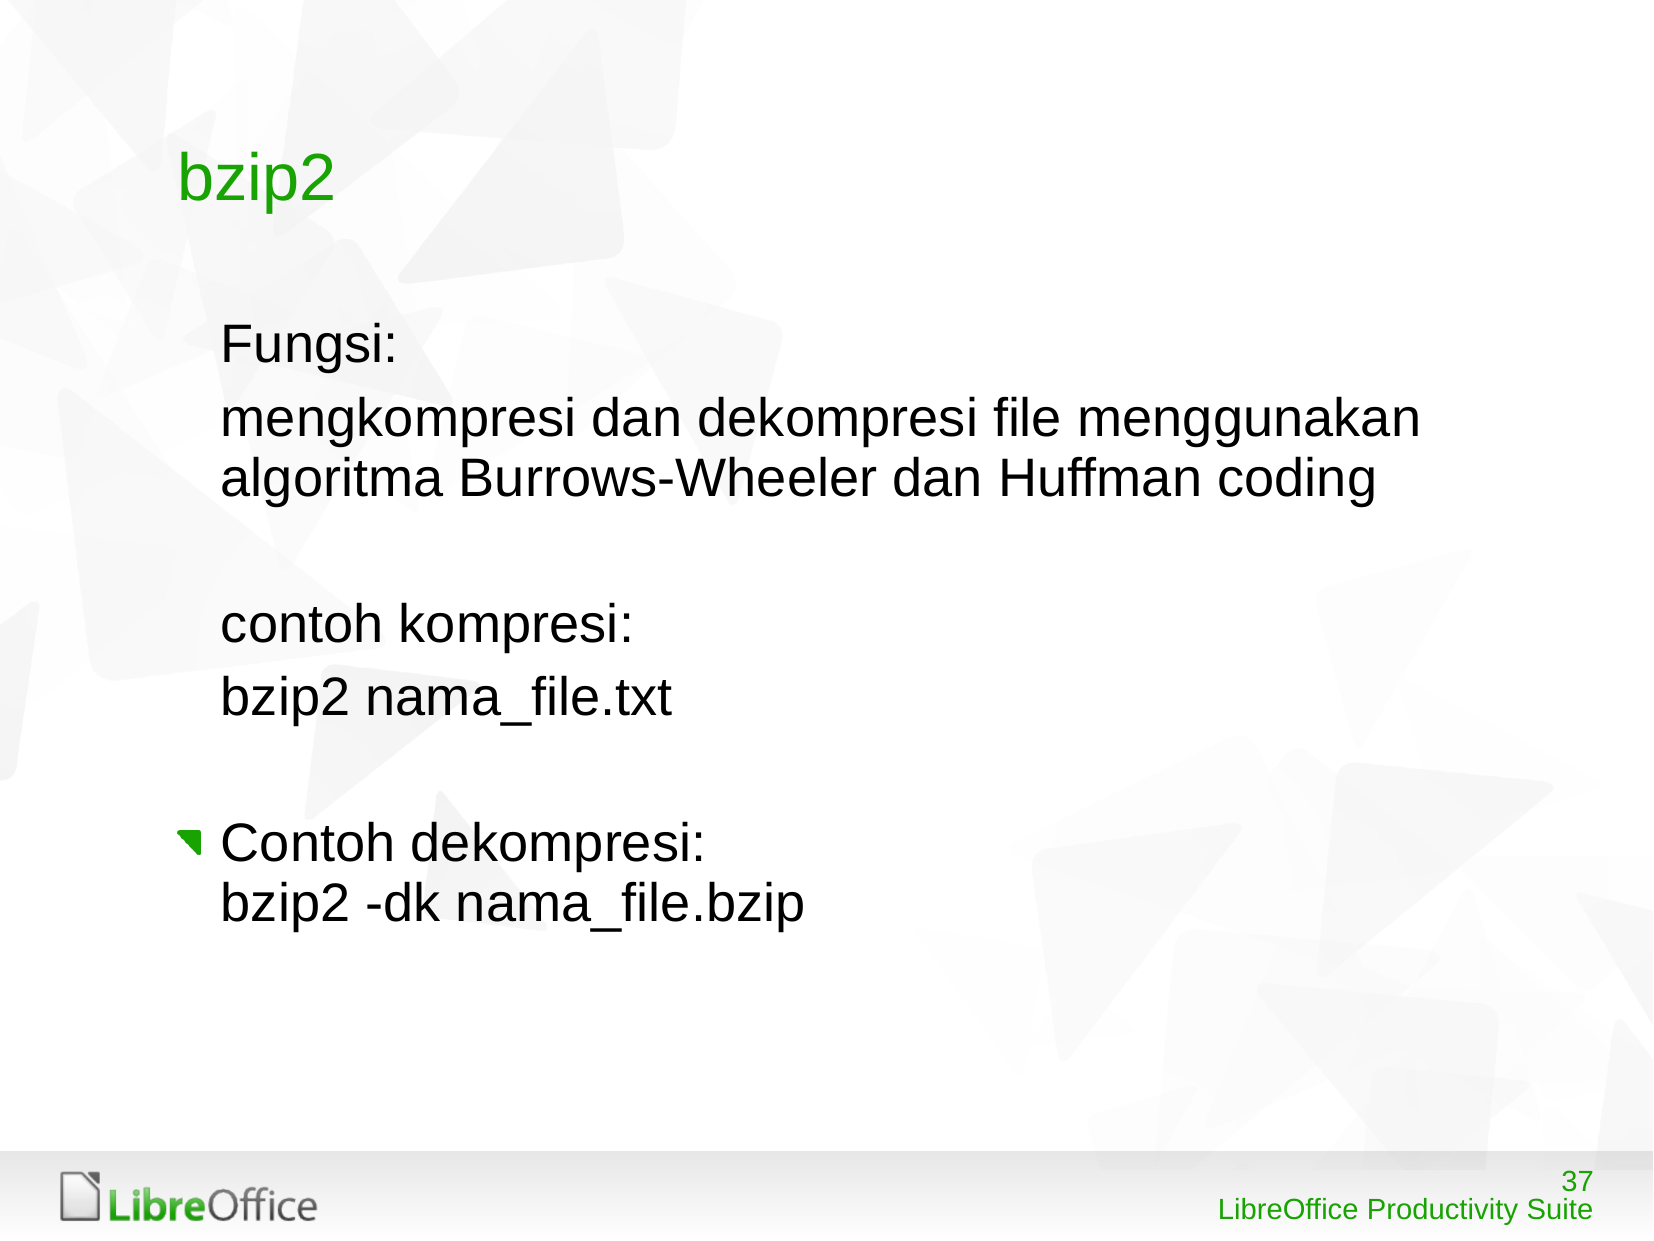

# bzip2
Fungsi:
mengkompresi dan dekompresi file menggunakan algoritma Burrows-Wheeler dan Huffman coding
contoh kompresi:
bzip2 nama_file.txt
Contoh dekompresi:
bzip2 -dk nama_file.bzip
37
LibreOffice Productivity Suite